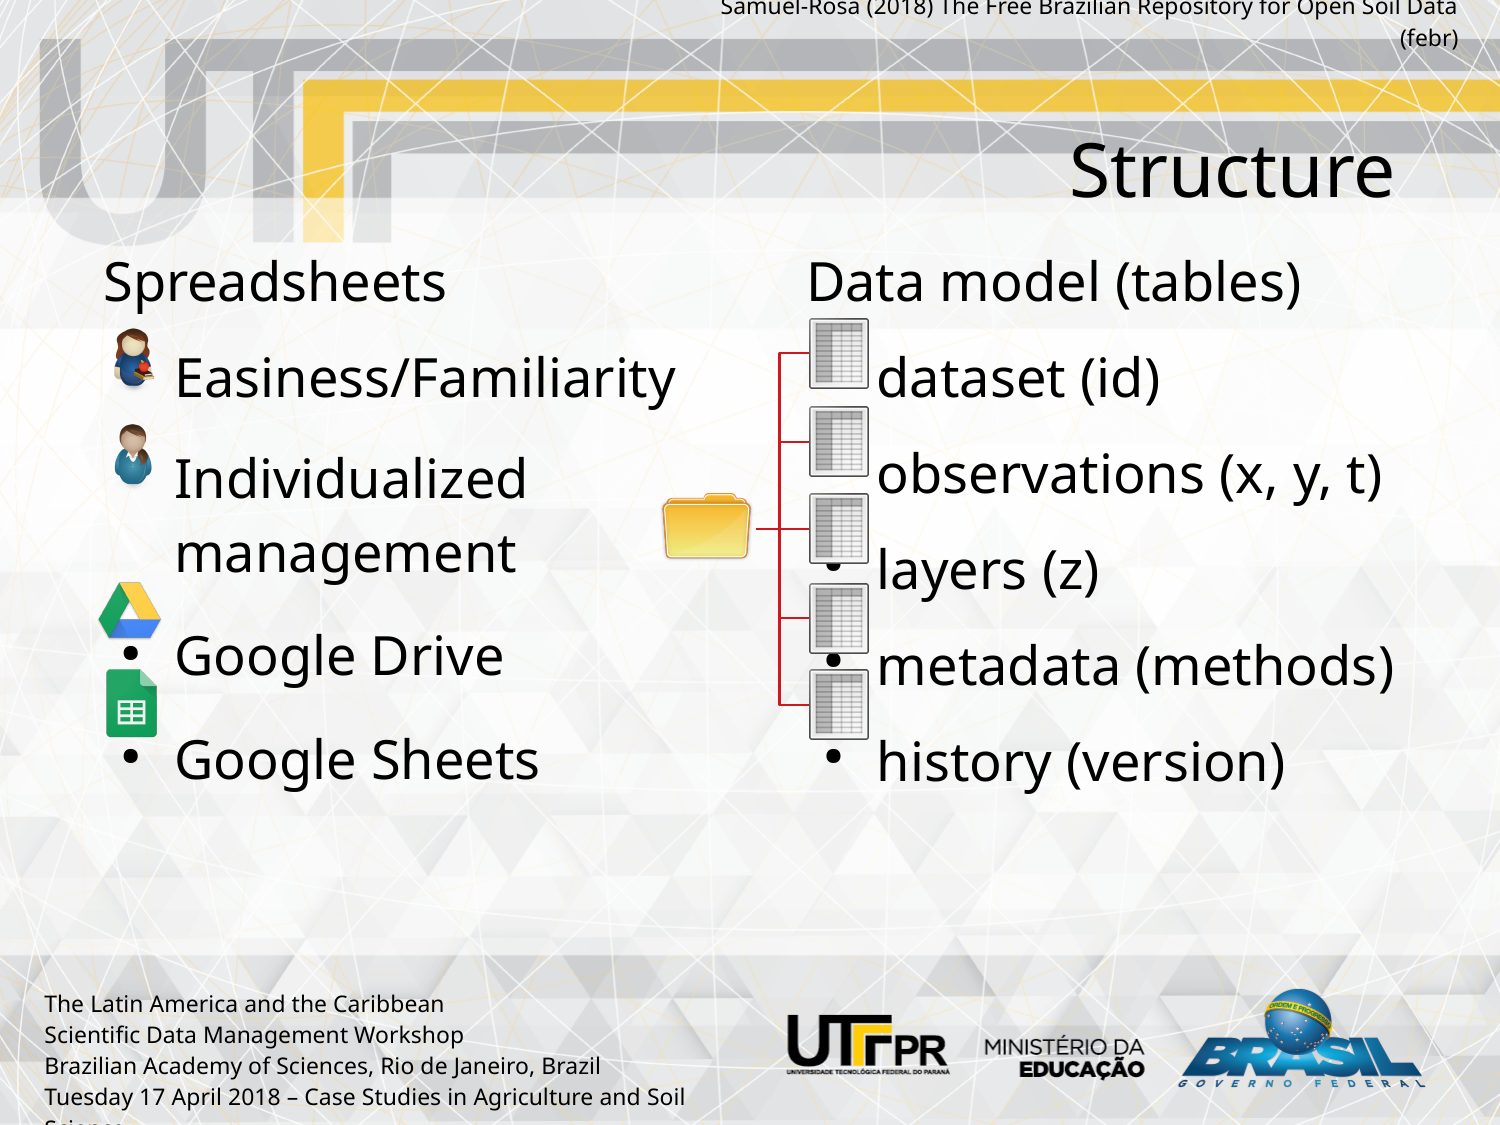

Samuel-Rosa (2018) The Free Brazilian Repository for Open Soil Data (febr)
# Structure
Spreadsheets
Easiness/Familiarity
Individualized management
Google Drive
Google Sheets
Data model (tables)
dataset (id)
observations (x, y, t)
layers (z)
metadata (methods)
history (version)
The Latin America and the Caribbean
Scientific Data Management Workshop
Brazilian Academy of Sciences, Rio de Janeiro, Brazil
Tuesday 17 April 2018 – Case Studies in Agriculture and Soil Science